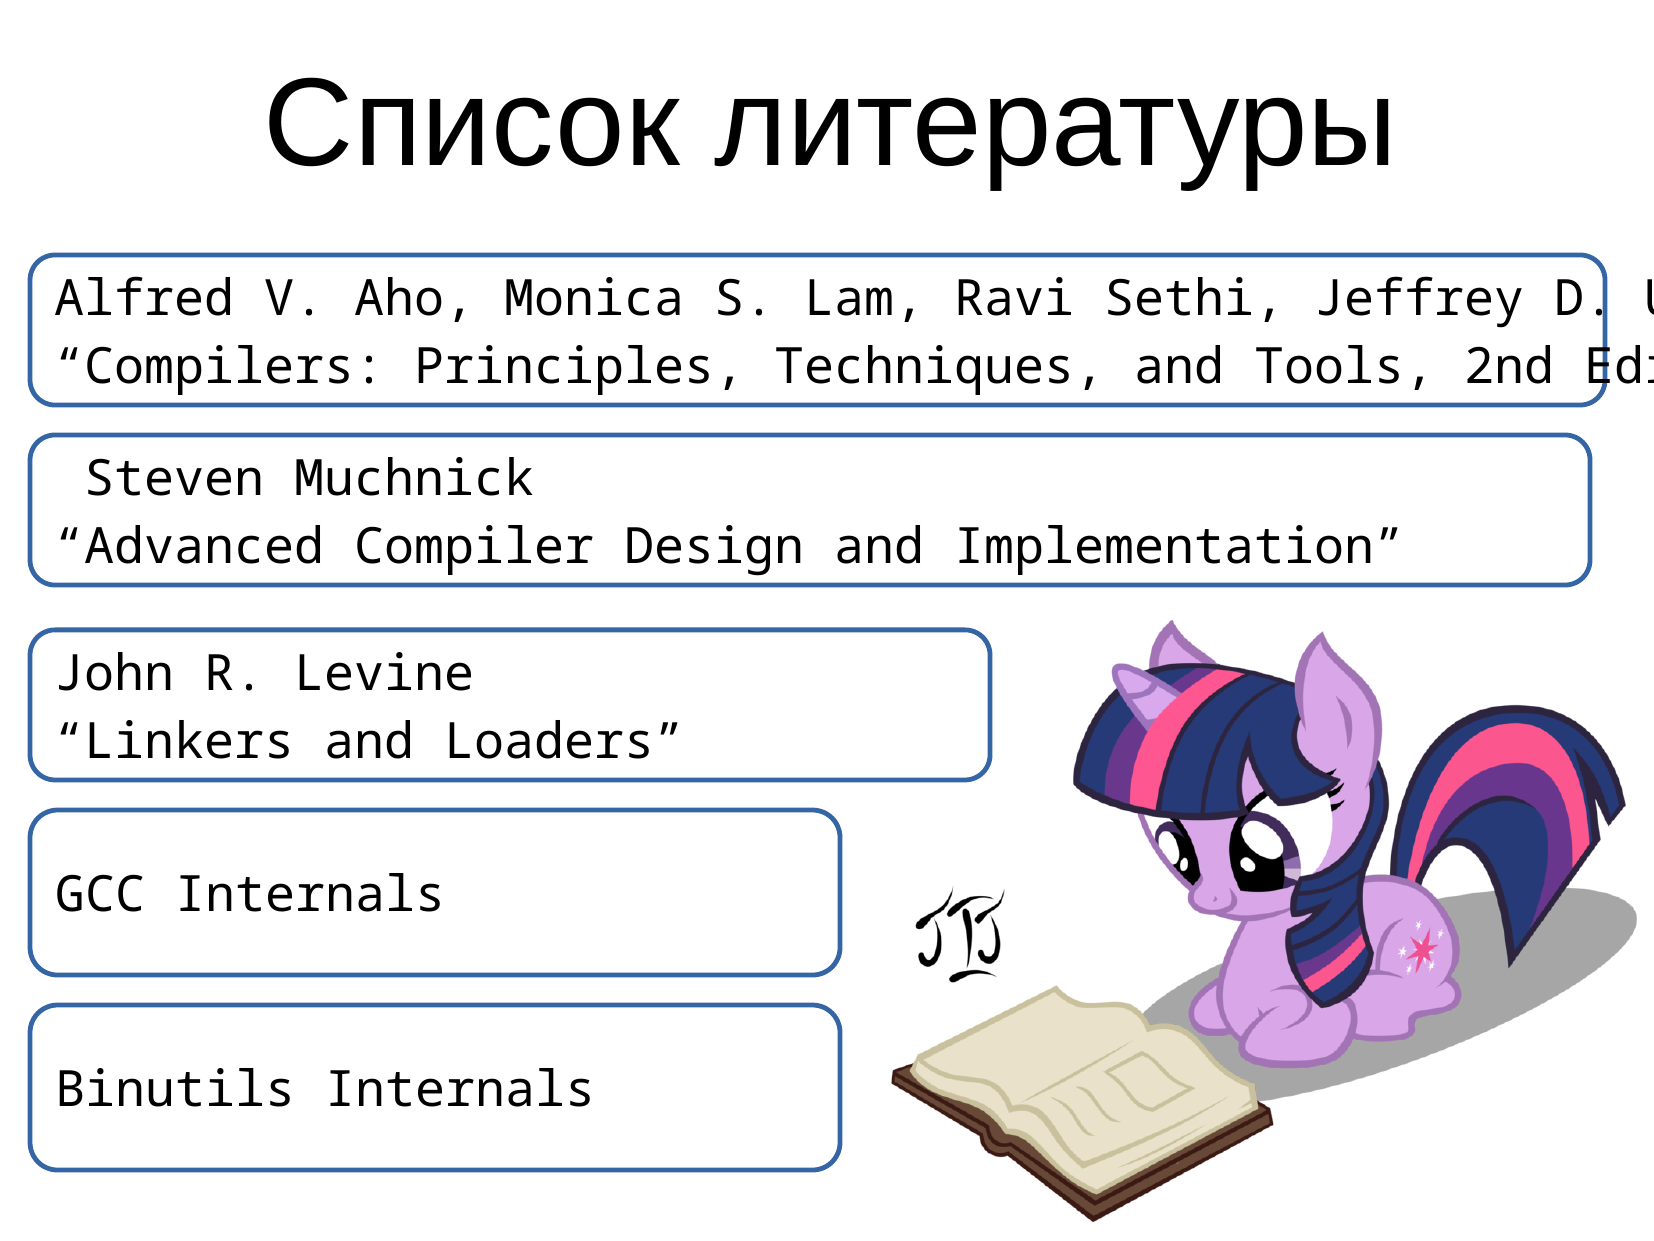

# Список литературы
Alfred V. Aho, Monica S. Lam, Ravi Sethi, Jeffrey D. Ullman
“Compilers: Principles, Techniques, and Tools, 2nd Edition”
 Steven Muchnick
“Advanced Compiler Design and Implementation”
John R. Levine
“Linkers and Loaders”
GCC Internals
Binutils Internals